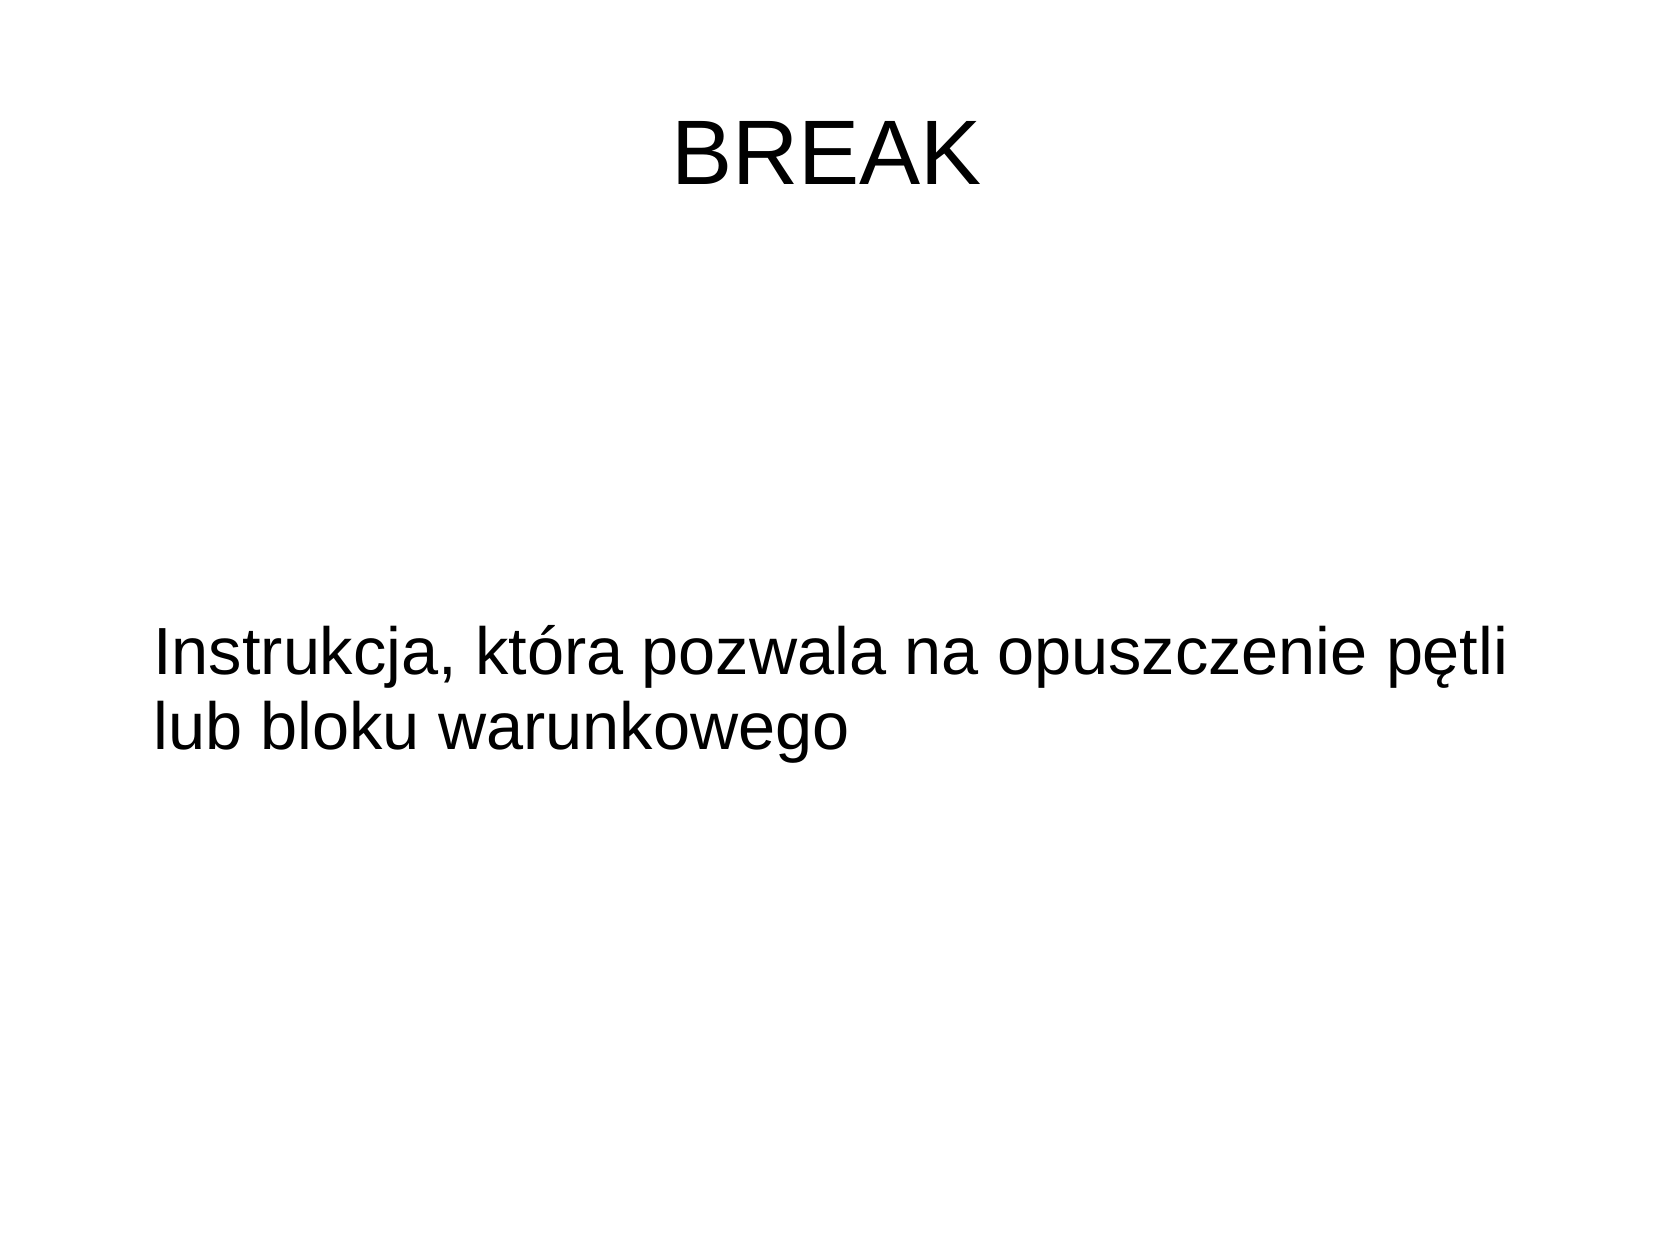

# BREAK
Instrukcja, która pozwala na opuszczenie pętli lub bloku warunkowego